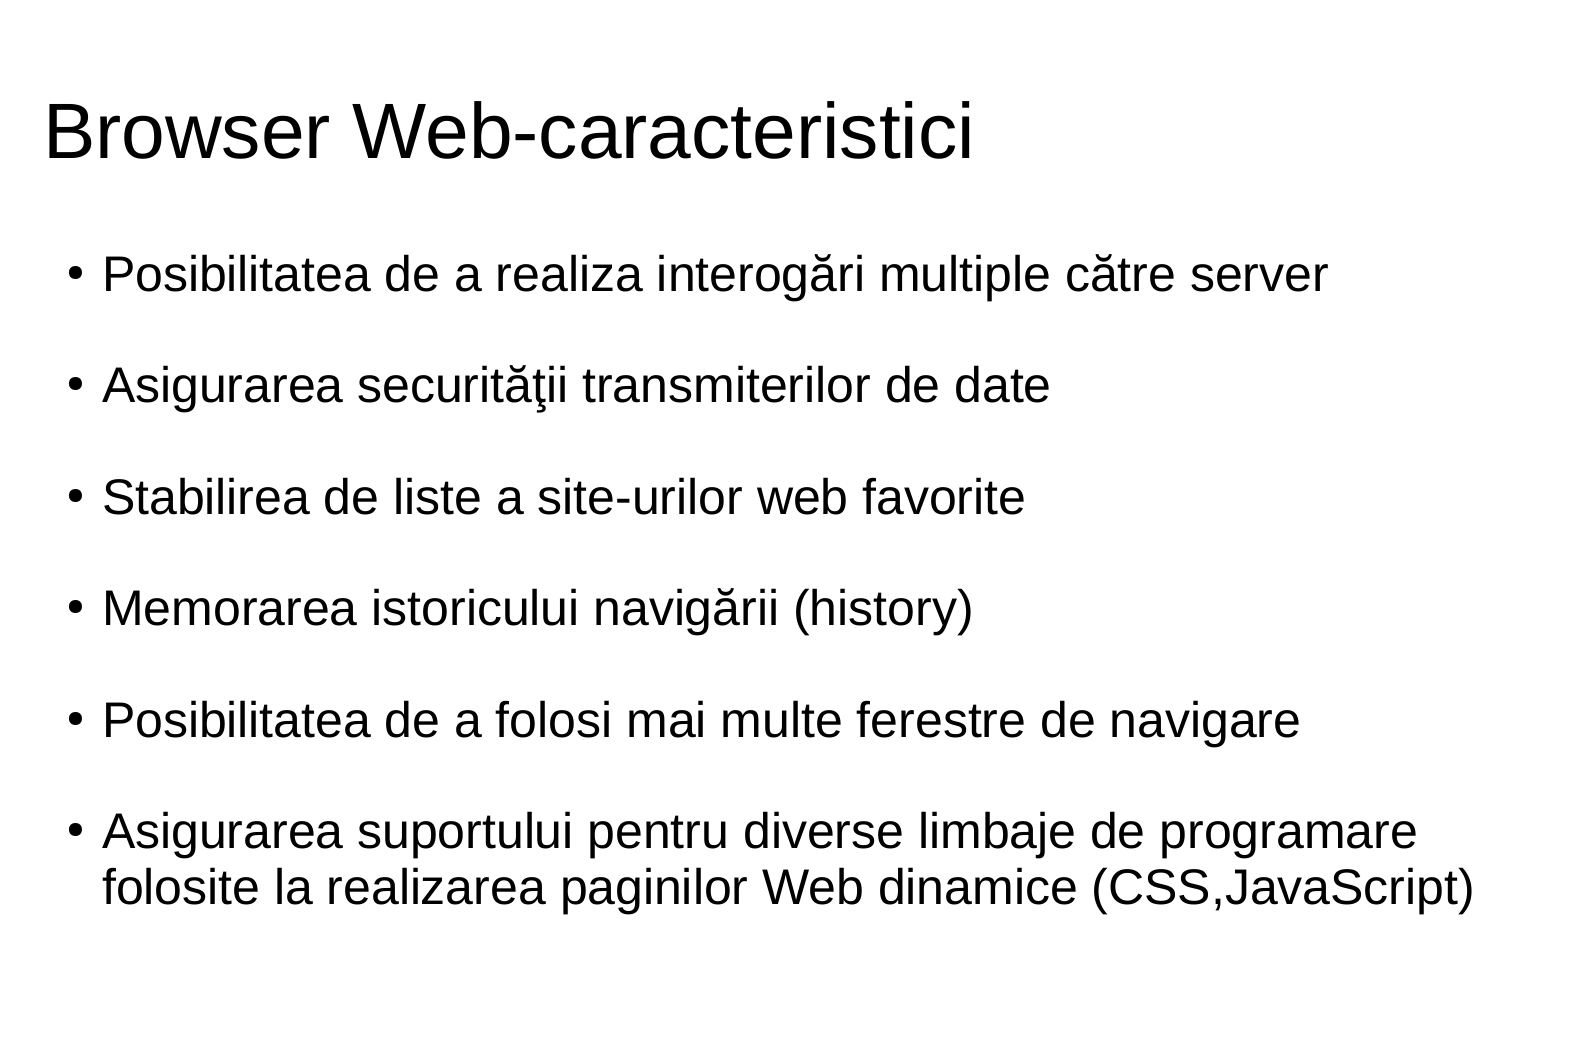

# Browser Web-caracteristici
Posibilitatea de a realiza interogări multiple către server
Asigurarea securităţii transmiterilor de date
Stabilirea de liste a site-urilor web favorite
Memorarea istoricului navigării (history)
Posibilitatea de a folosi mai multe ferestre de navigare
Asigurarea suportului pentru diverse limbaje de programare folosite la realizarea paginilor Web dinamice (CSS,JavaScript)